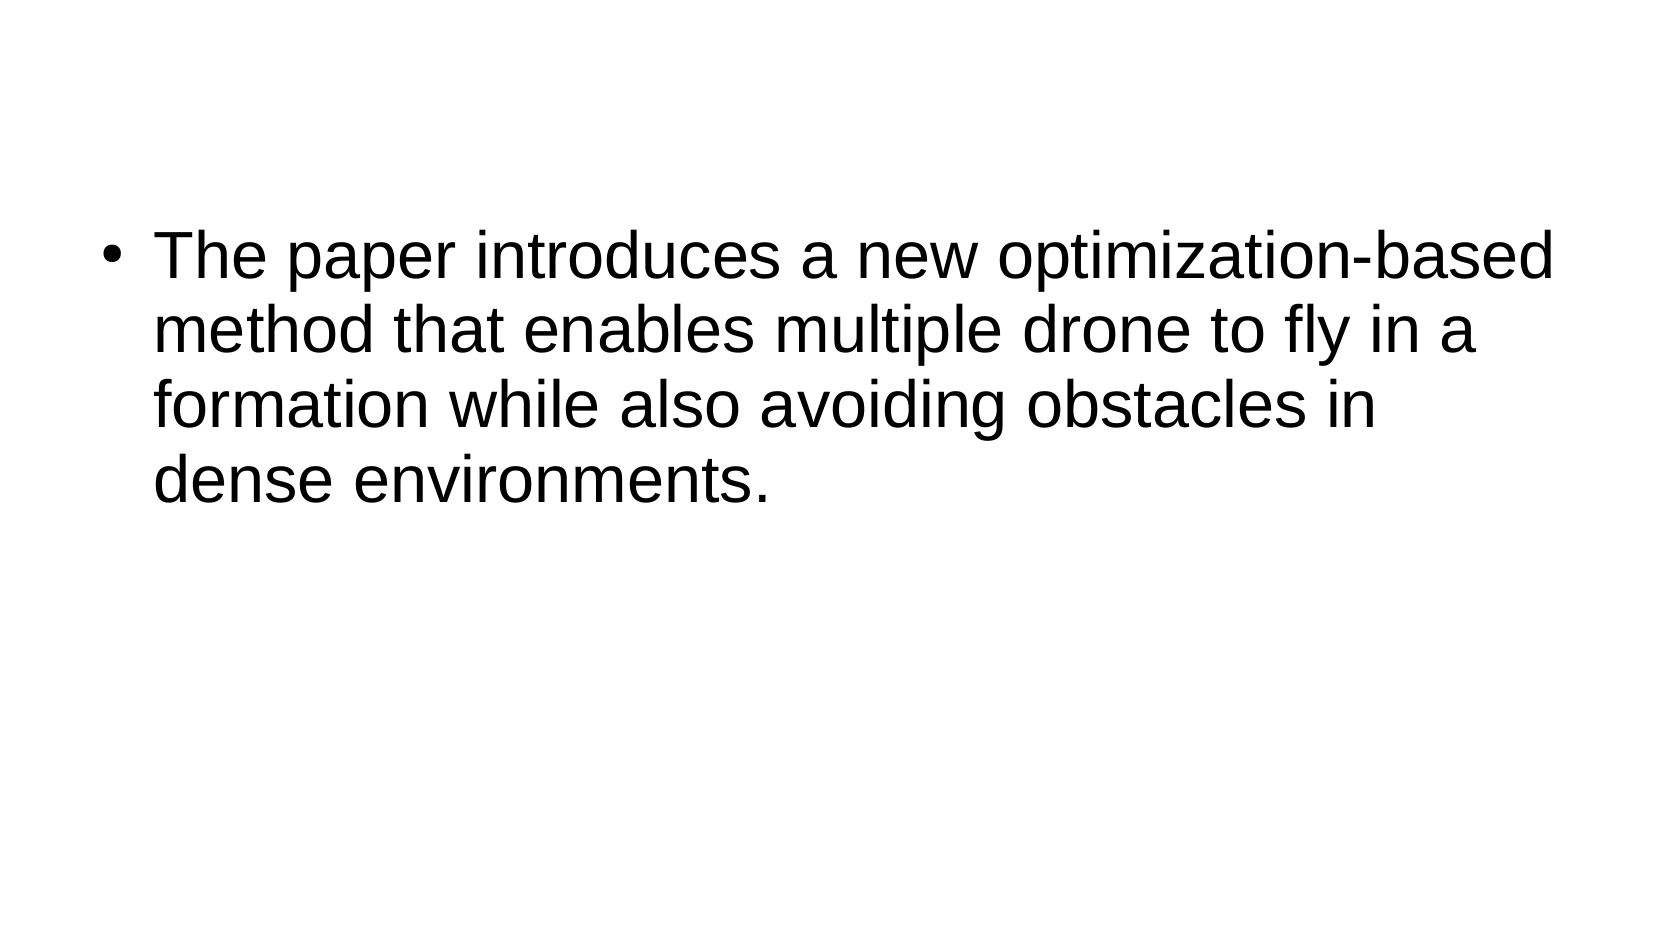

#
The paper introduces a new optimization-based method that enables multiple drone to fly in a formation while also avoiding obstacles in dense environments.